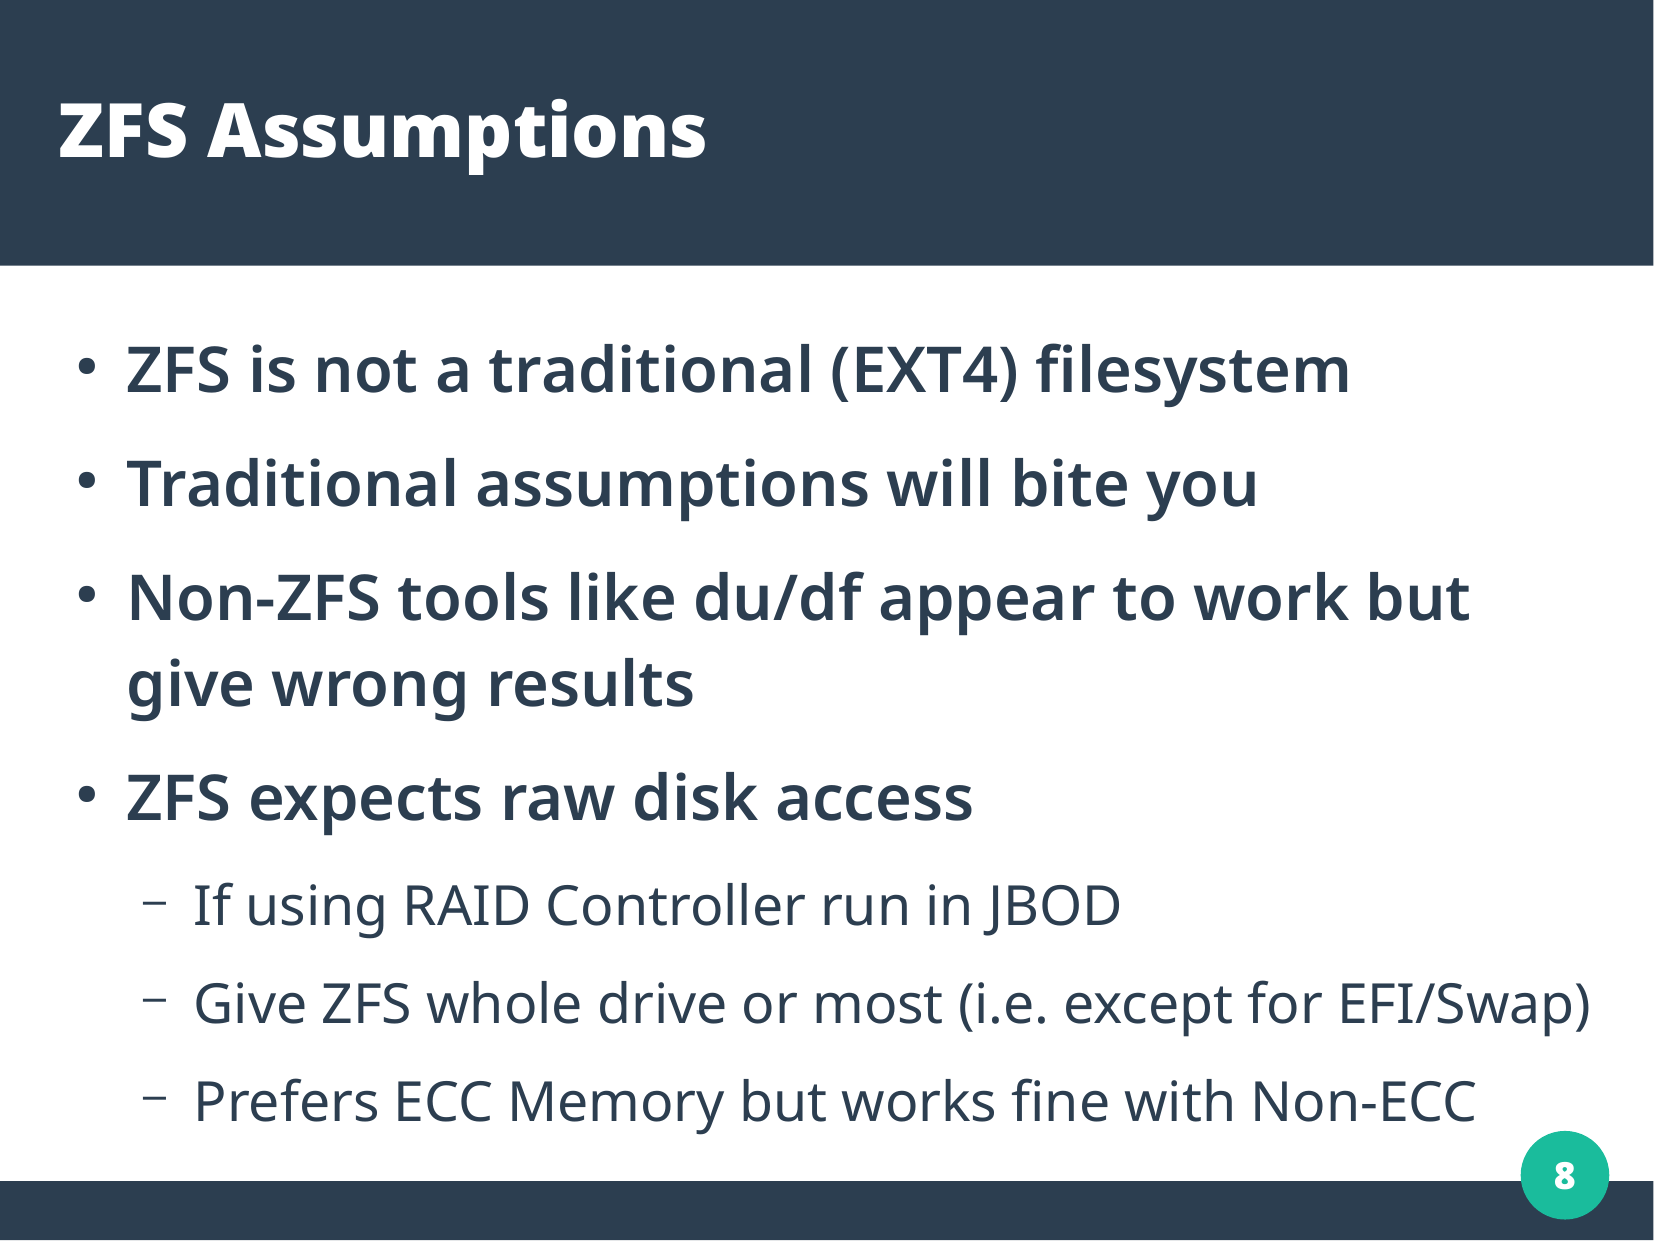

# ZFS Assumptions
ZFS is not a traditional (EXT4) filesystem
Traditional assumptions will bite you
Non-ZFS tools like du/df appear to work but give wrong results
ZFS expects raw disk access
If using RAID Controller run in JBOD
Give ZFS whole drive or most (i.e. except for EFI/Swap)
Prefers ECC Memory but works fine with Non-ECC
8